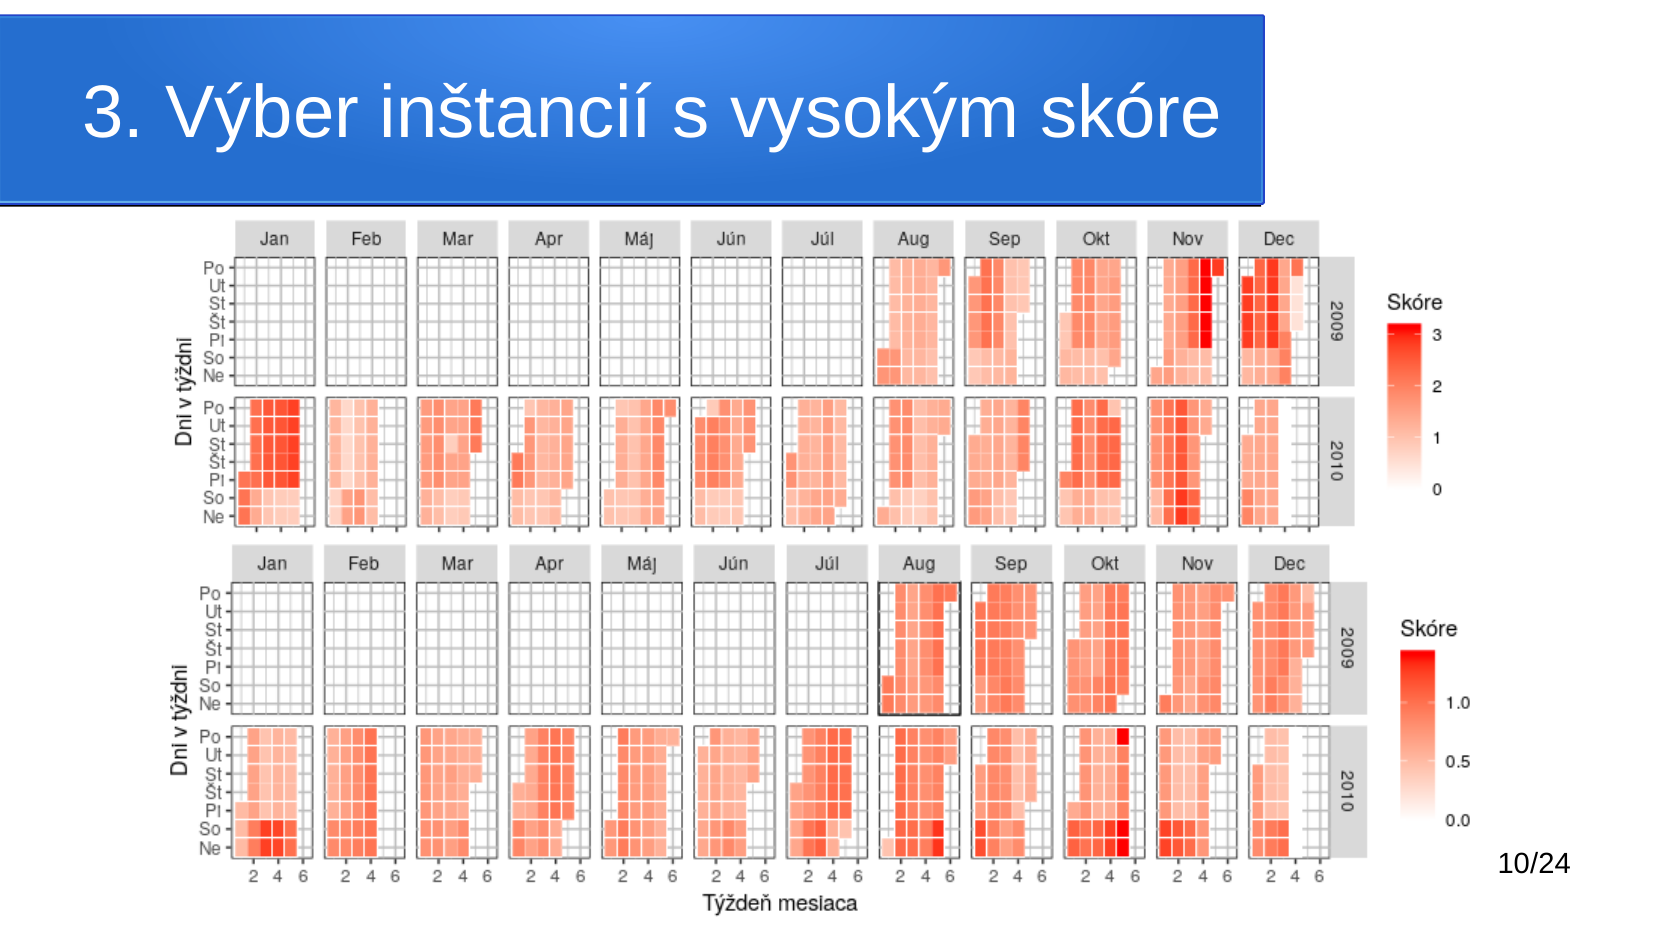

# 3. Výber inštancií s vysokým skóre
10